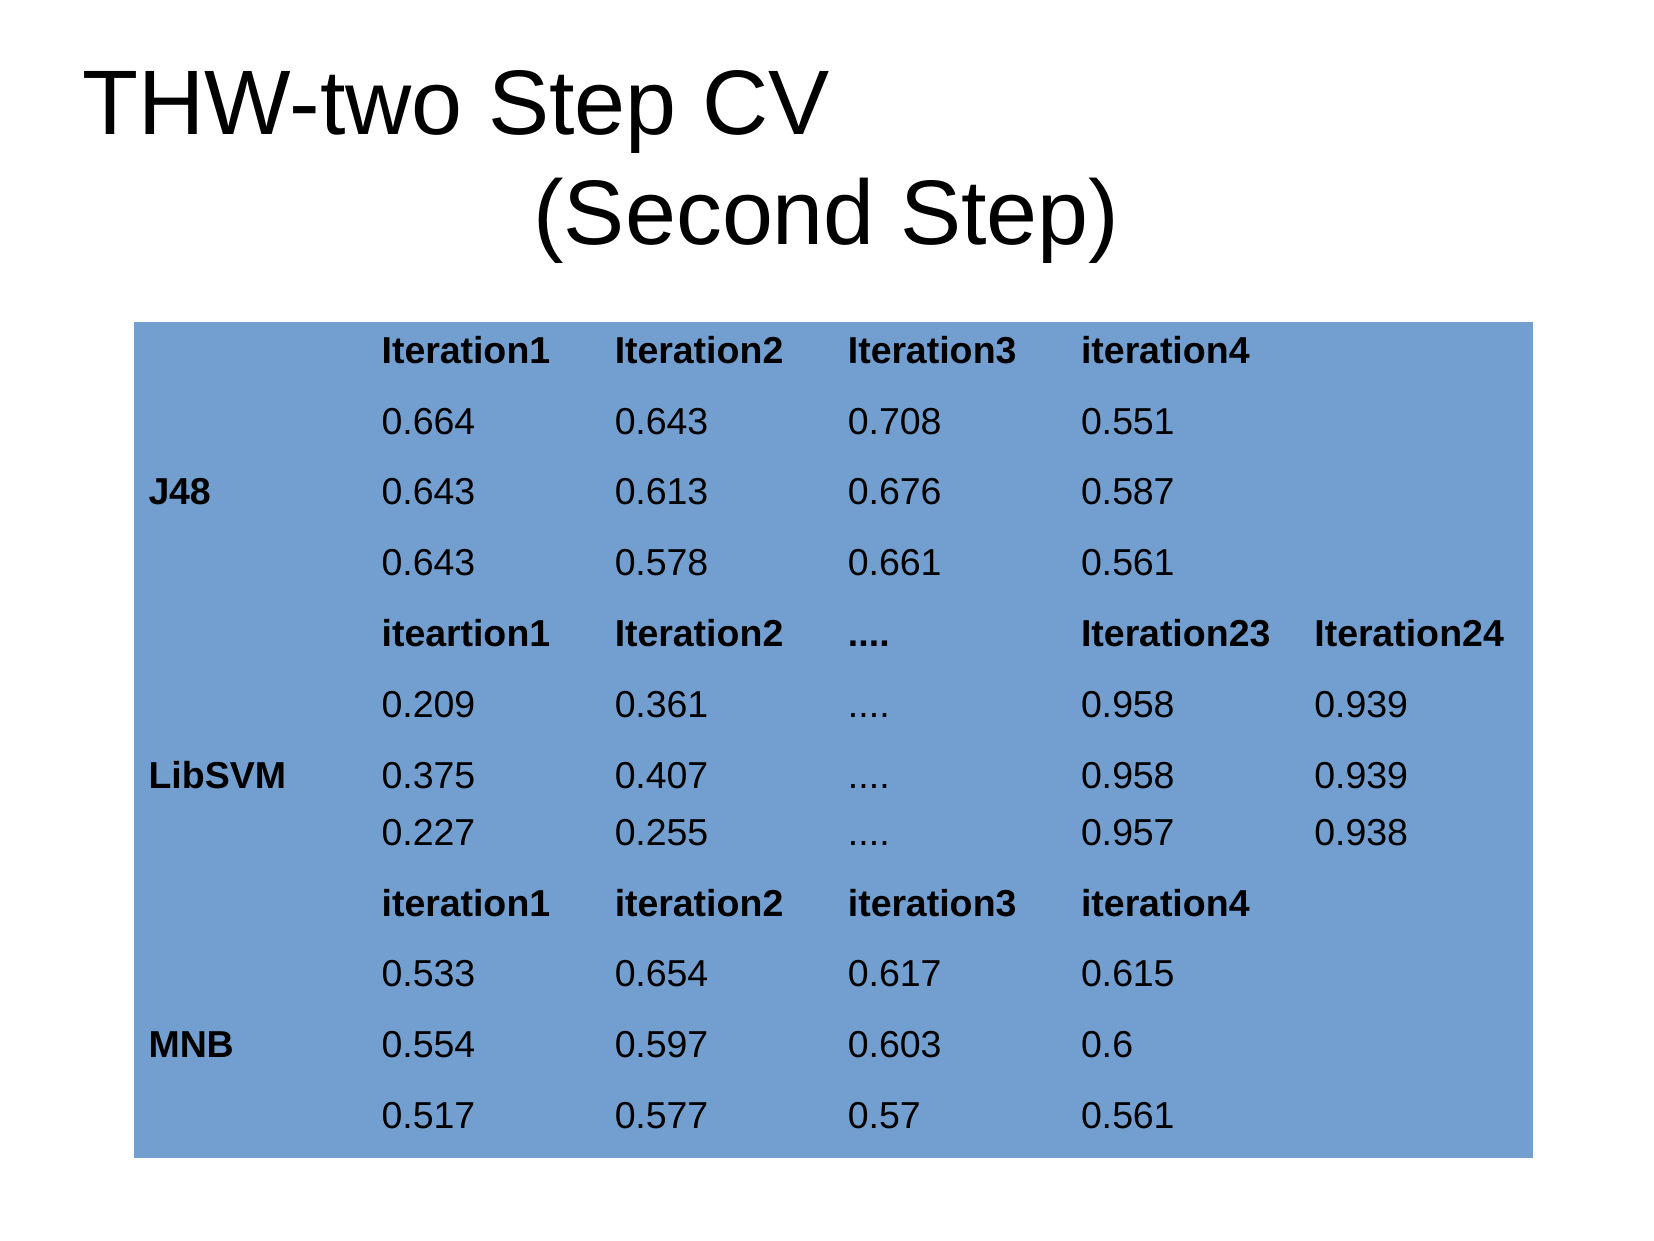

THW-two Step CV
(Second Step)
| | Iteration1 | Iteration2 | Iteration3 | iteration4 | |
| --- | --- | --- | --- | --- | --- |
| | 0.664 | 0.643 | 0.708 | 0.551 | |
| J48 | 0.643 | 0.613 | 0.676 | 0.587 | |
| | 0.643 | 0.578 | 0.661 | 0.561 | |
| | iteartion1 | Iteration2 | .... | Iteration23 | Iteration24 |
| | 0.209 | 0.361 | .... | 0.958 | 0.939 |
| LibSVM | 0.375 | 0.407 | .... | 0.958 | 0.939 |
| | 0.227 | 0.255 | .... | 0.957 | 0.938 |
| | iteration1 | iteration2 | iteration3 | iteration4 | |
| | 0.533 | 0.654 | 0.617 | 0.615 | |
| MNB | 0.554 | 0.597 | 0.603 | 0.6 | |
| | 0.517 | 0.577 | 0.57 | 0.561 | |